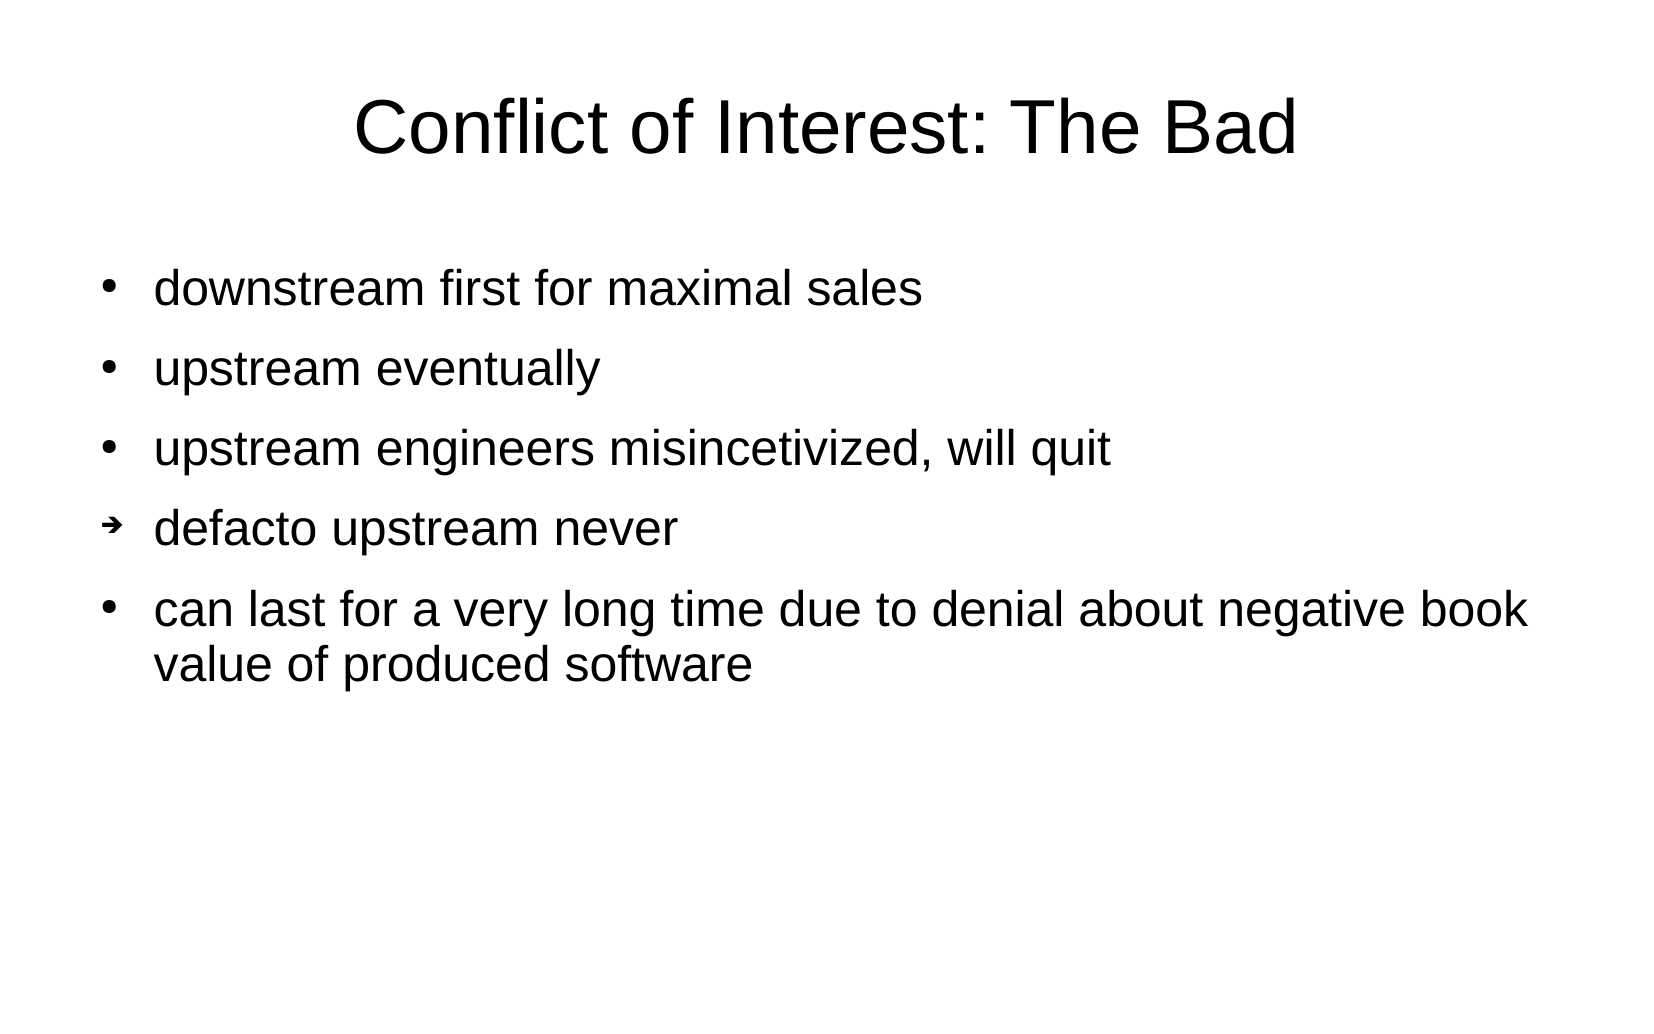

# Conflict of Interest: The Bad
downstream first for maximal sales
upstream eventually
upstream engineers misincetivized, will quit
defacto upstream never
can last for a very long time due to denial about negative book value of produced software